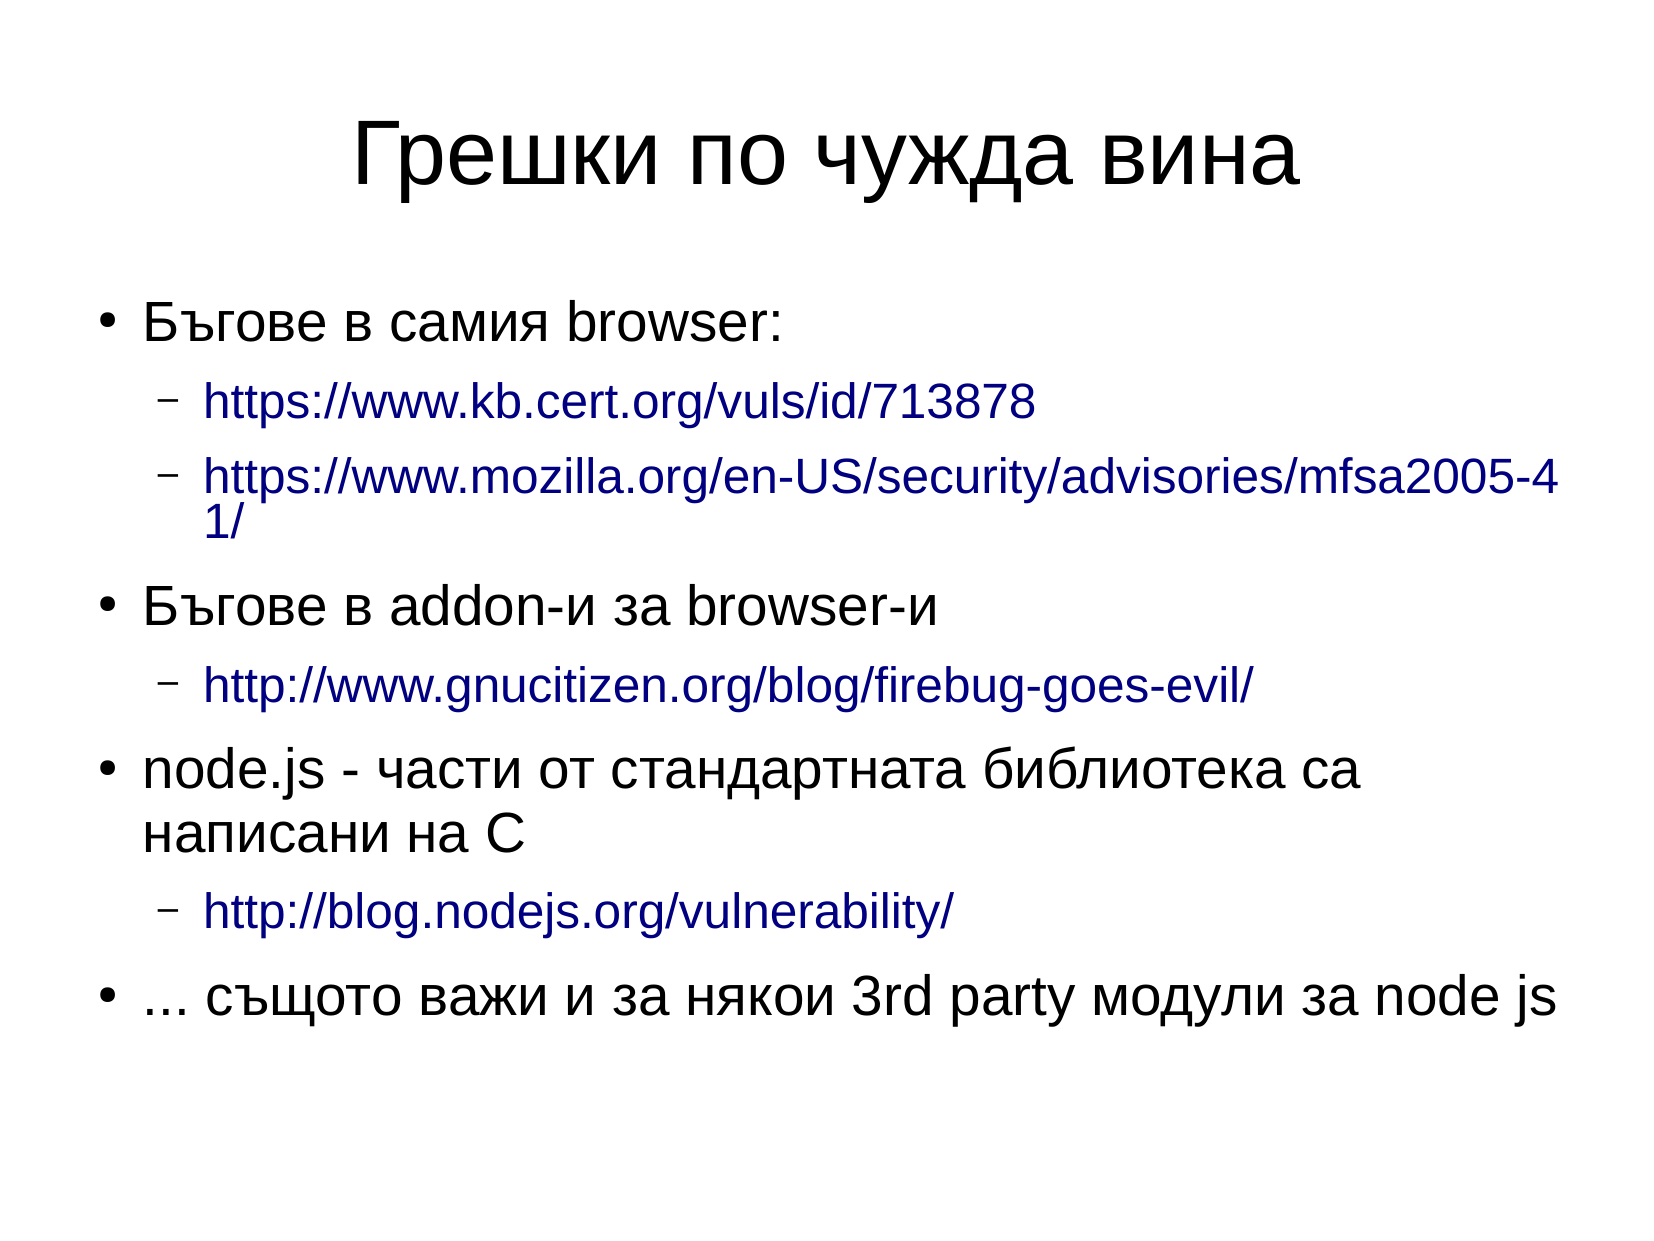

# Грешки по чужда вина
Бъгове в самия browser:
https://www.kb.cert.org/vuls/id/713878
https://www.mozilla.org/en-US/security/advisories/mfsa2005-41/
Бъгове в addon-и за browser-и
http://www.gnucitizen.org/blog/firebug-goes-evil/
node.js - части от стандартната библиотека са написани на C
http://blog.nodejs.org/vulnerability/
... същото важи и за някои 3rd party модули за node js